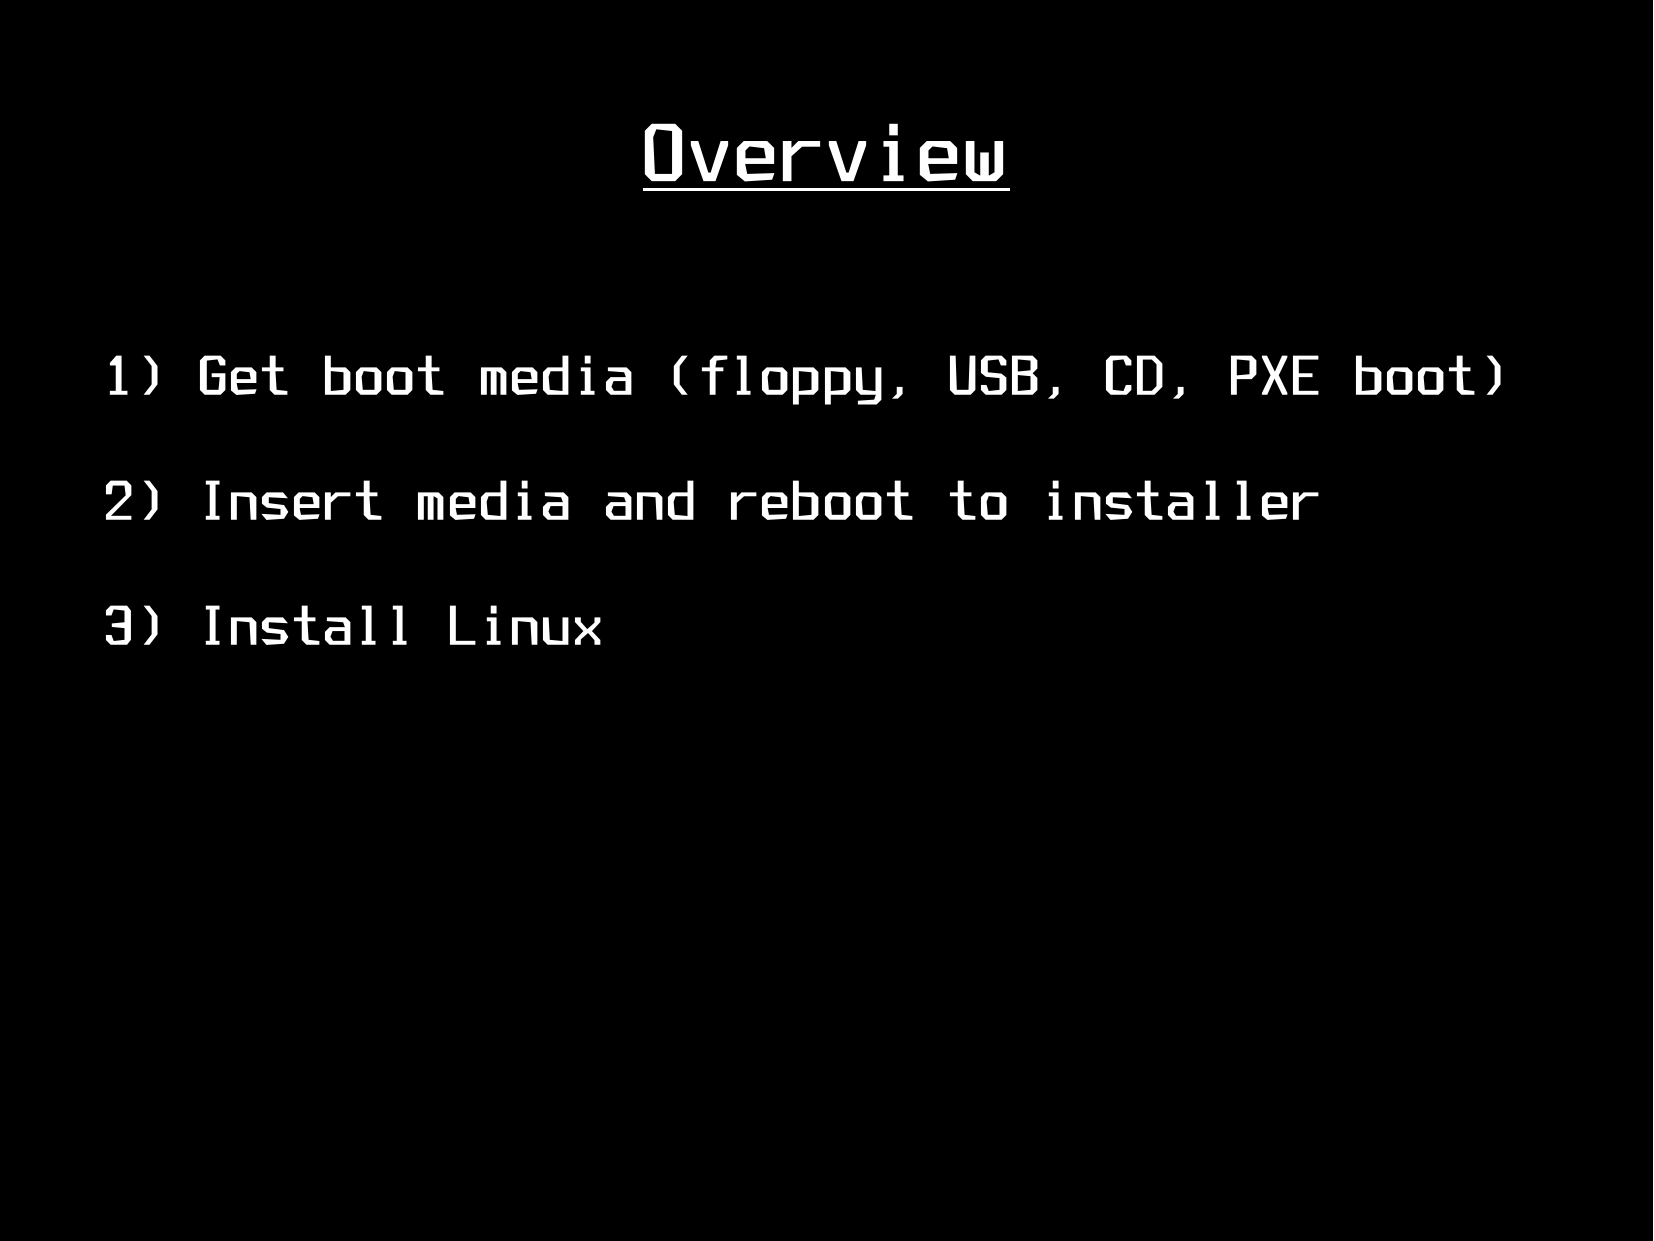

# Overview
 Get boot media (floppy, USB, CD, PXE boot)
 Insert media and reboot to installer
 Install Linux